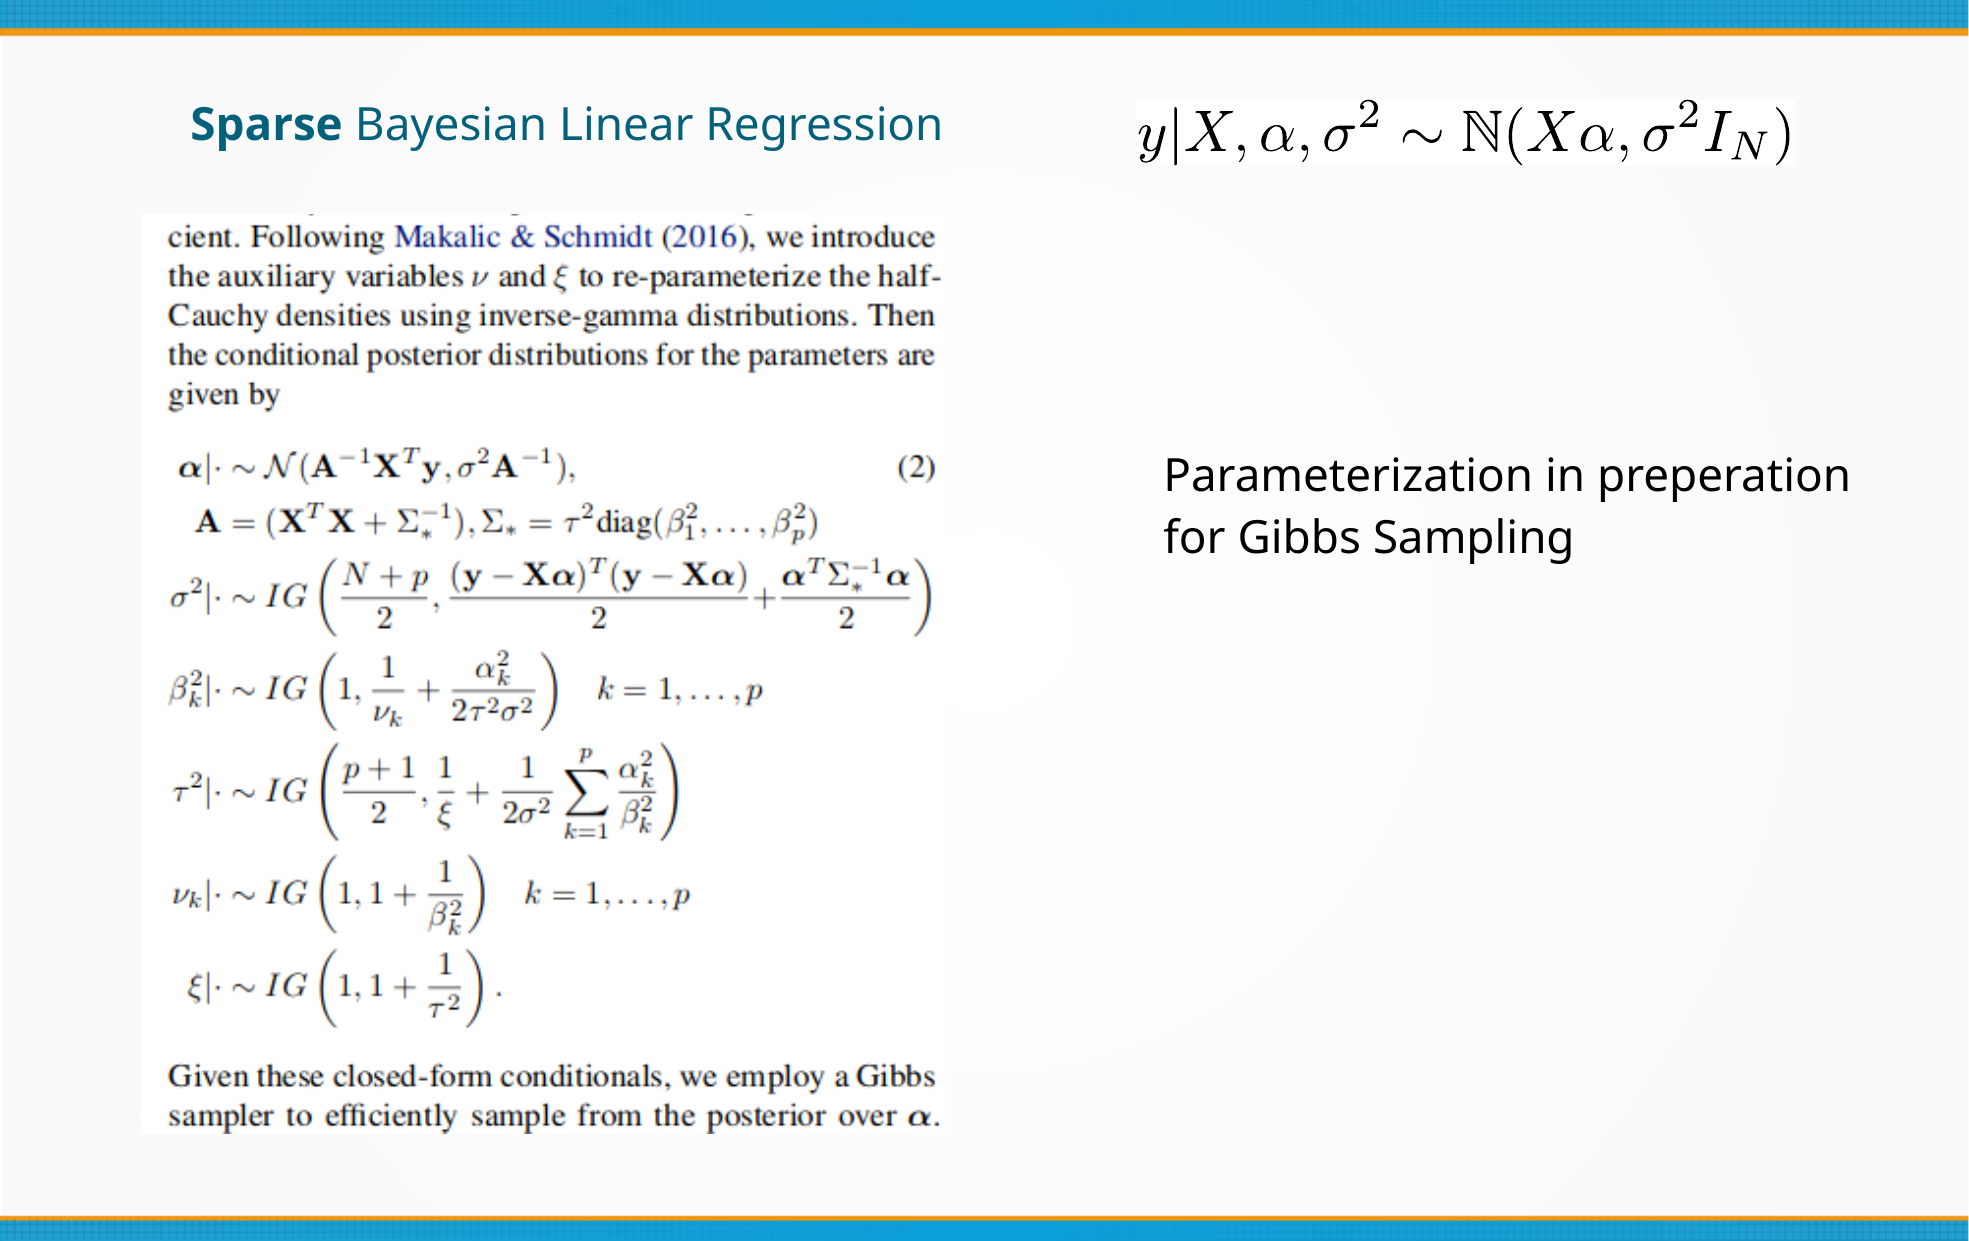

# Sparse Bayesian Linear Regression
Parameterization in preperation for Gibbs Sampling